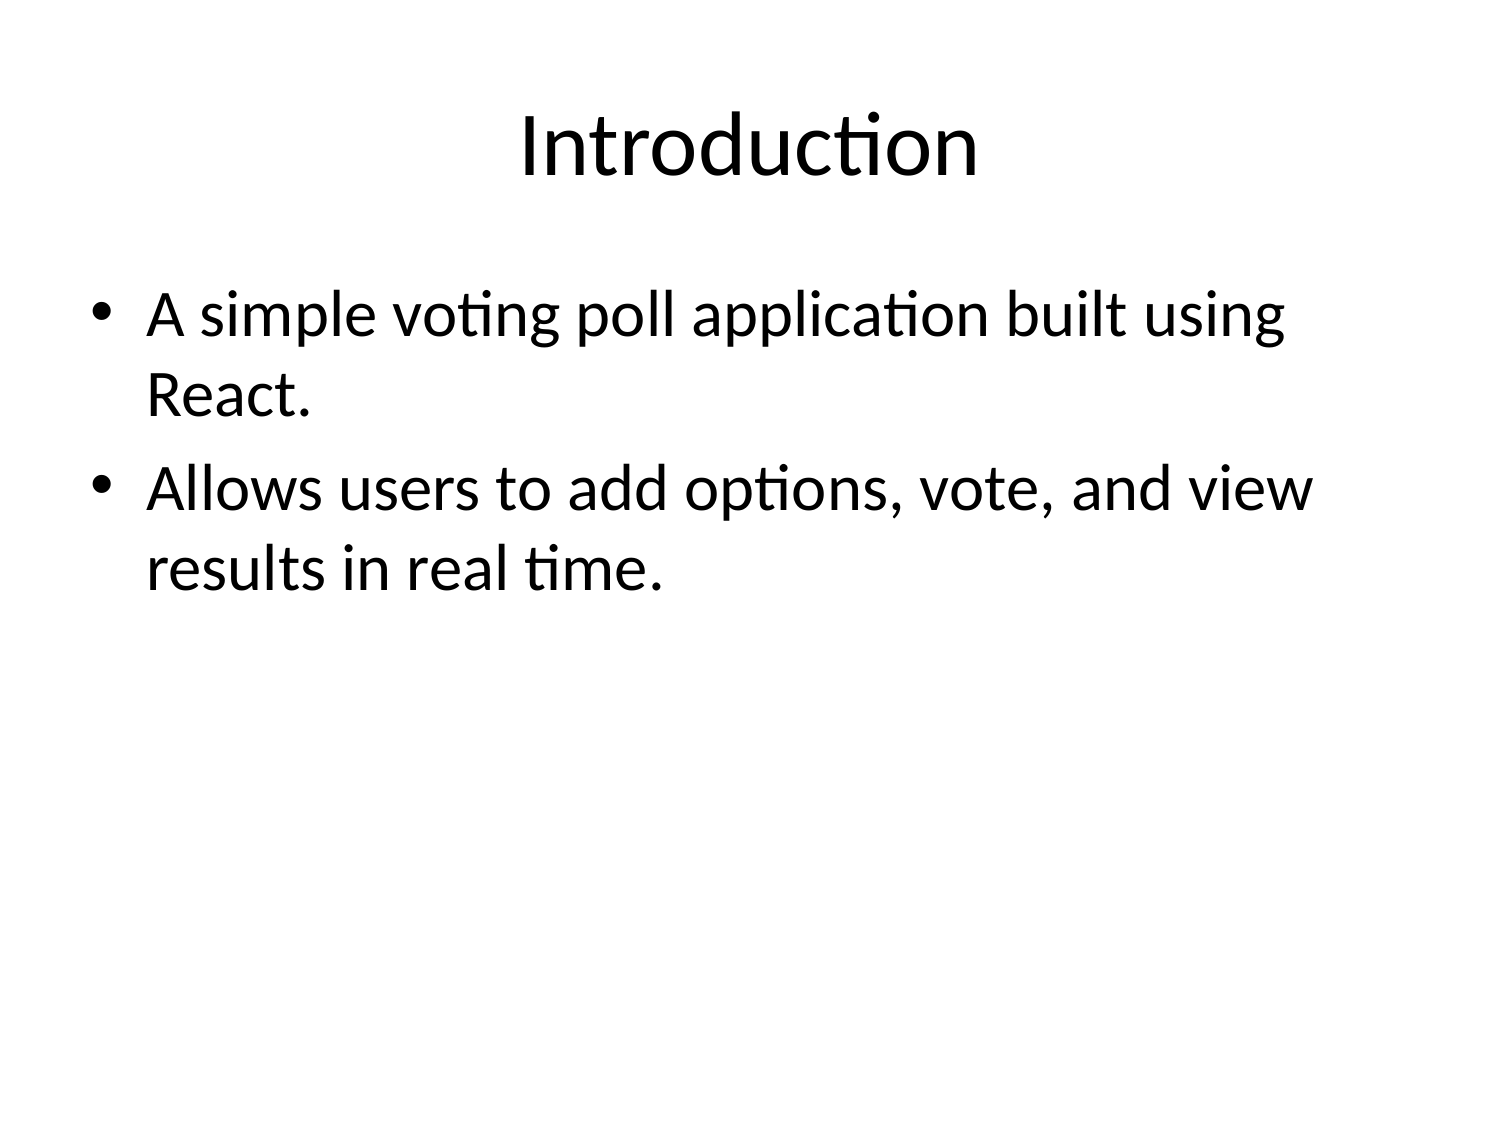

# Introduction
A simple voting poll application built using React.
Allows users to add options, vote, and view results in real time.